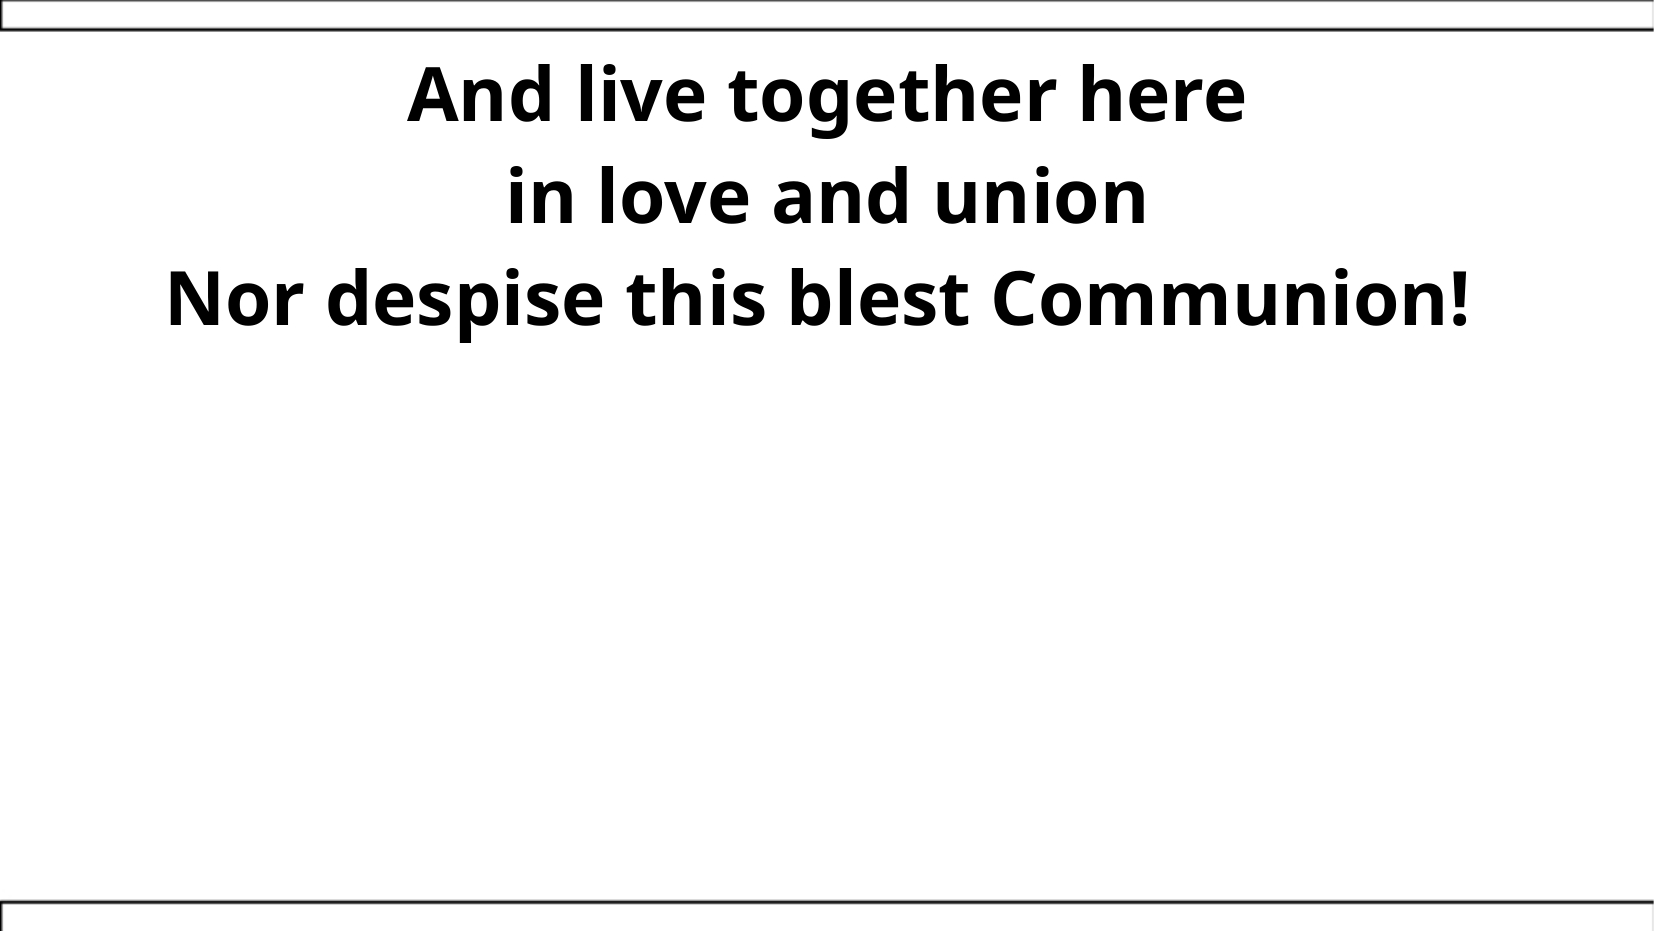

And live together here
in love and union
Nor despise this blest Communion!